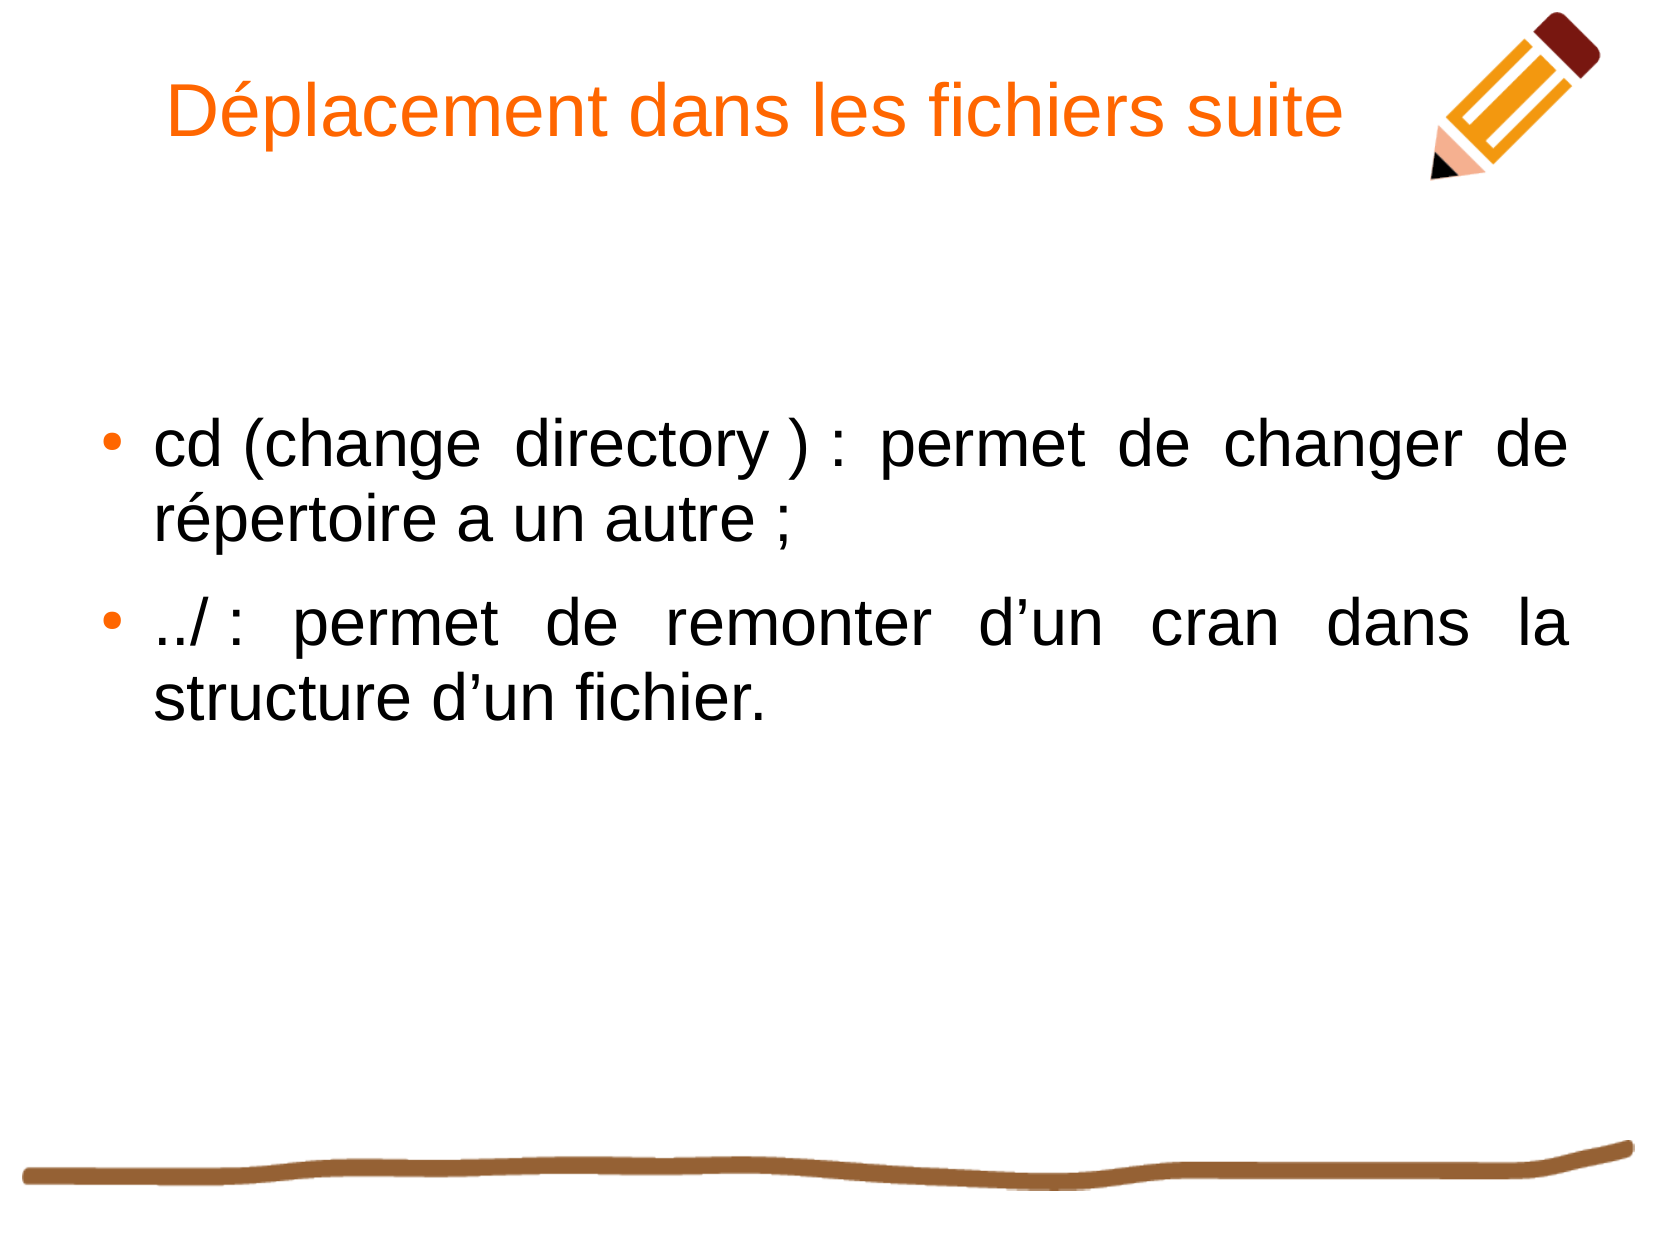

# Déplacement dans les fichiers suite
cd (change directory ) : permet de changer de répertoire a un autre ;
../ : permet de remonter d’un cran dans la structure d’un fichier.